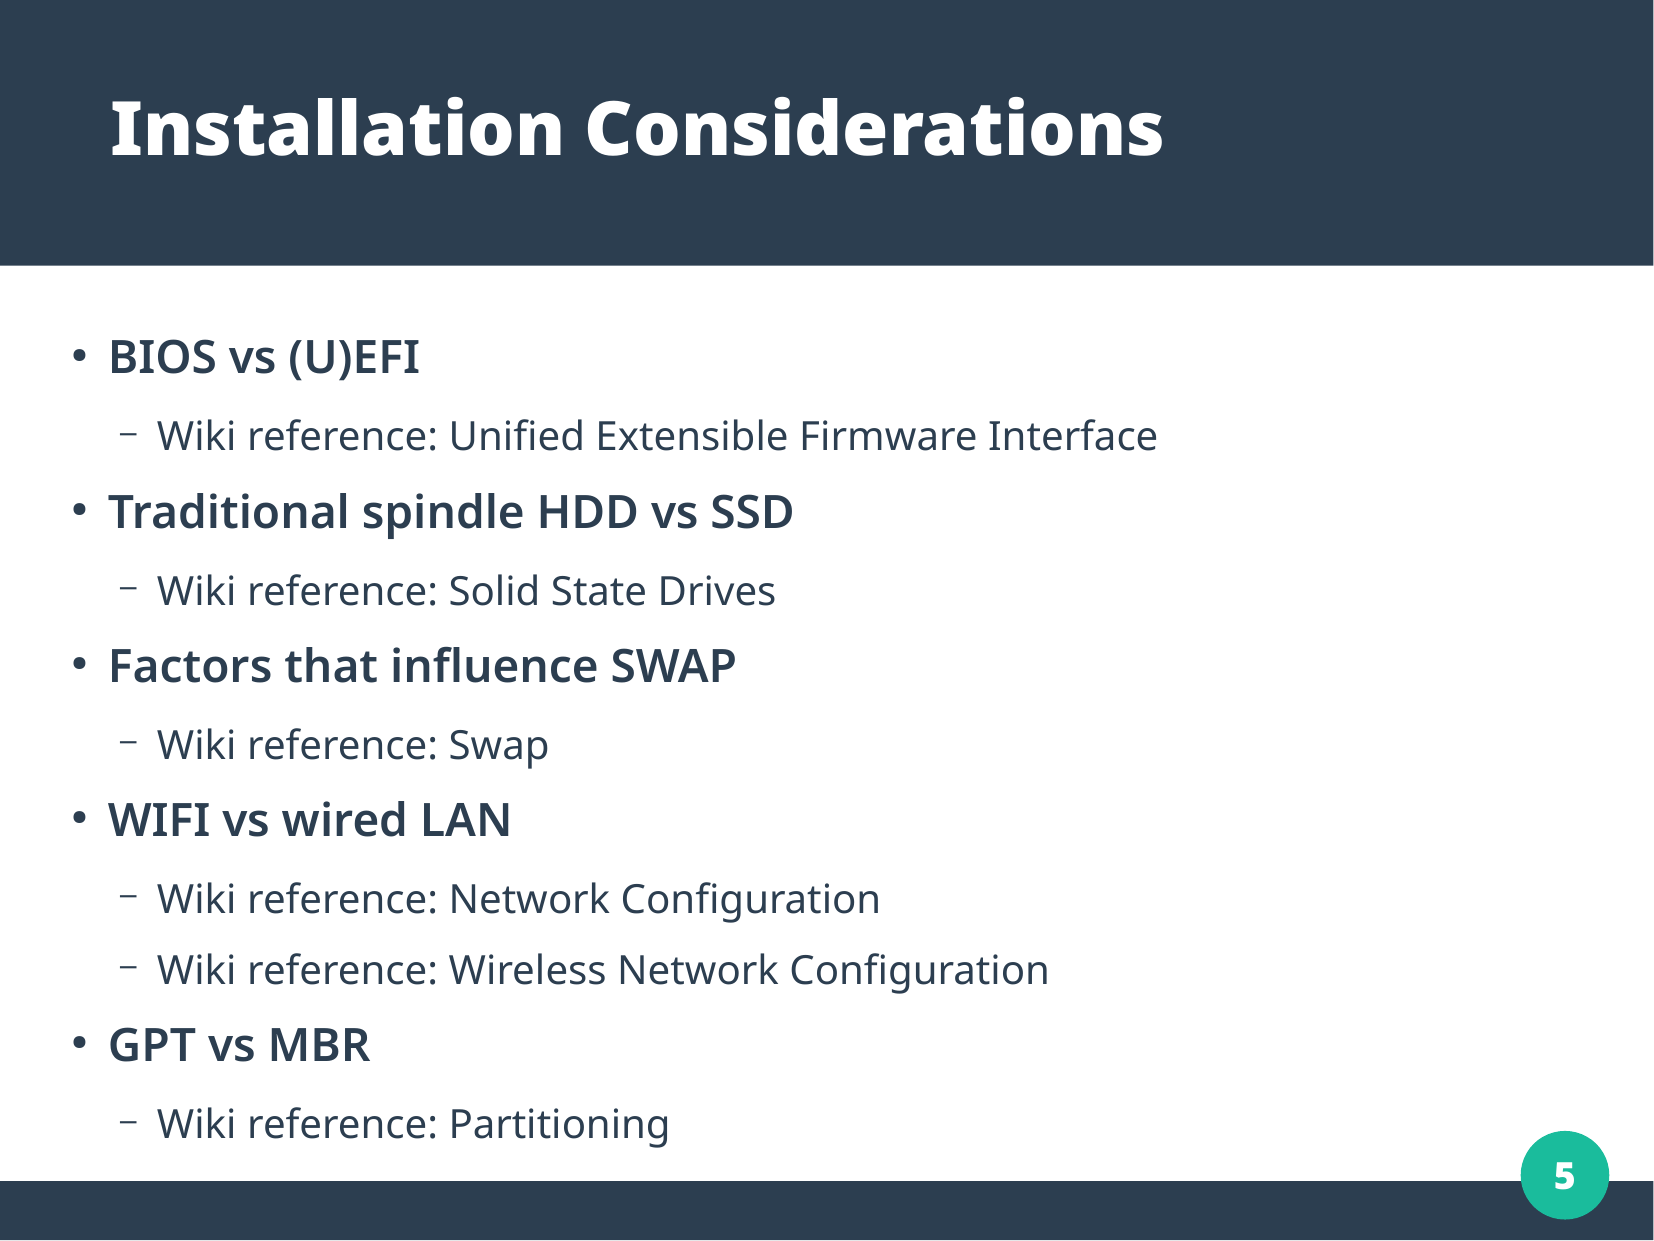

# Installation Considerations
BIOS vs (U)EFI
Wiki reference: Unified Extensible Firmware Interface
Traditional spindle HDD vs SSD
Wiki reference: Solid State Drives
Factors that influence SWAP
Wiki reference: Swap
WIFI vs wired LAN
Wiki reference: Network Configuration
Wiki reference: Wireless Network Configuration
GPT vs MBR
Wiki reference: Partitioning
5